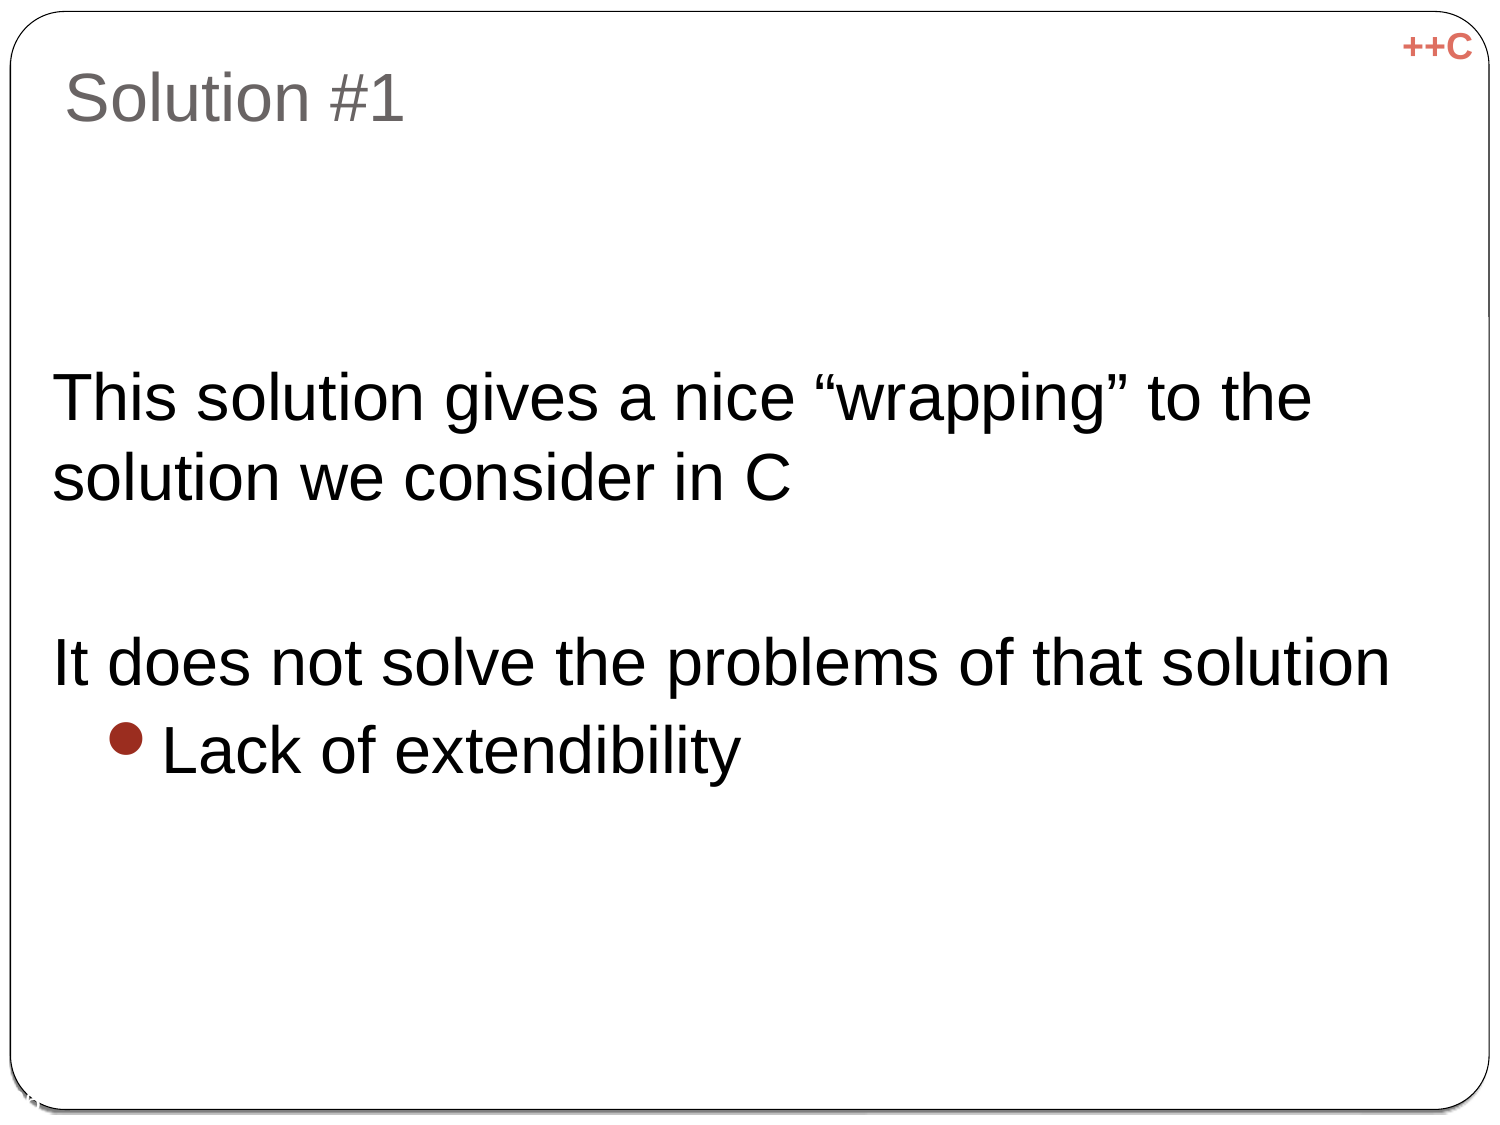

# Solution #1
This solution gives a nice “wrapping” to the solution we consider in C
It does not solve the problems of that solution
Lack of extendibility